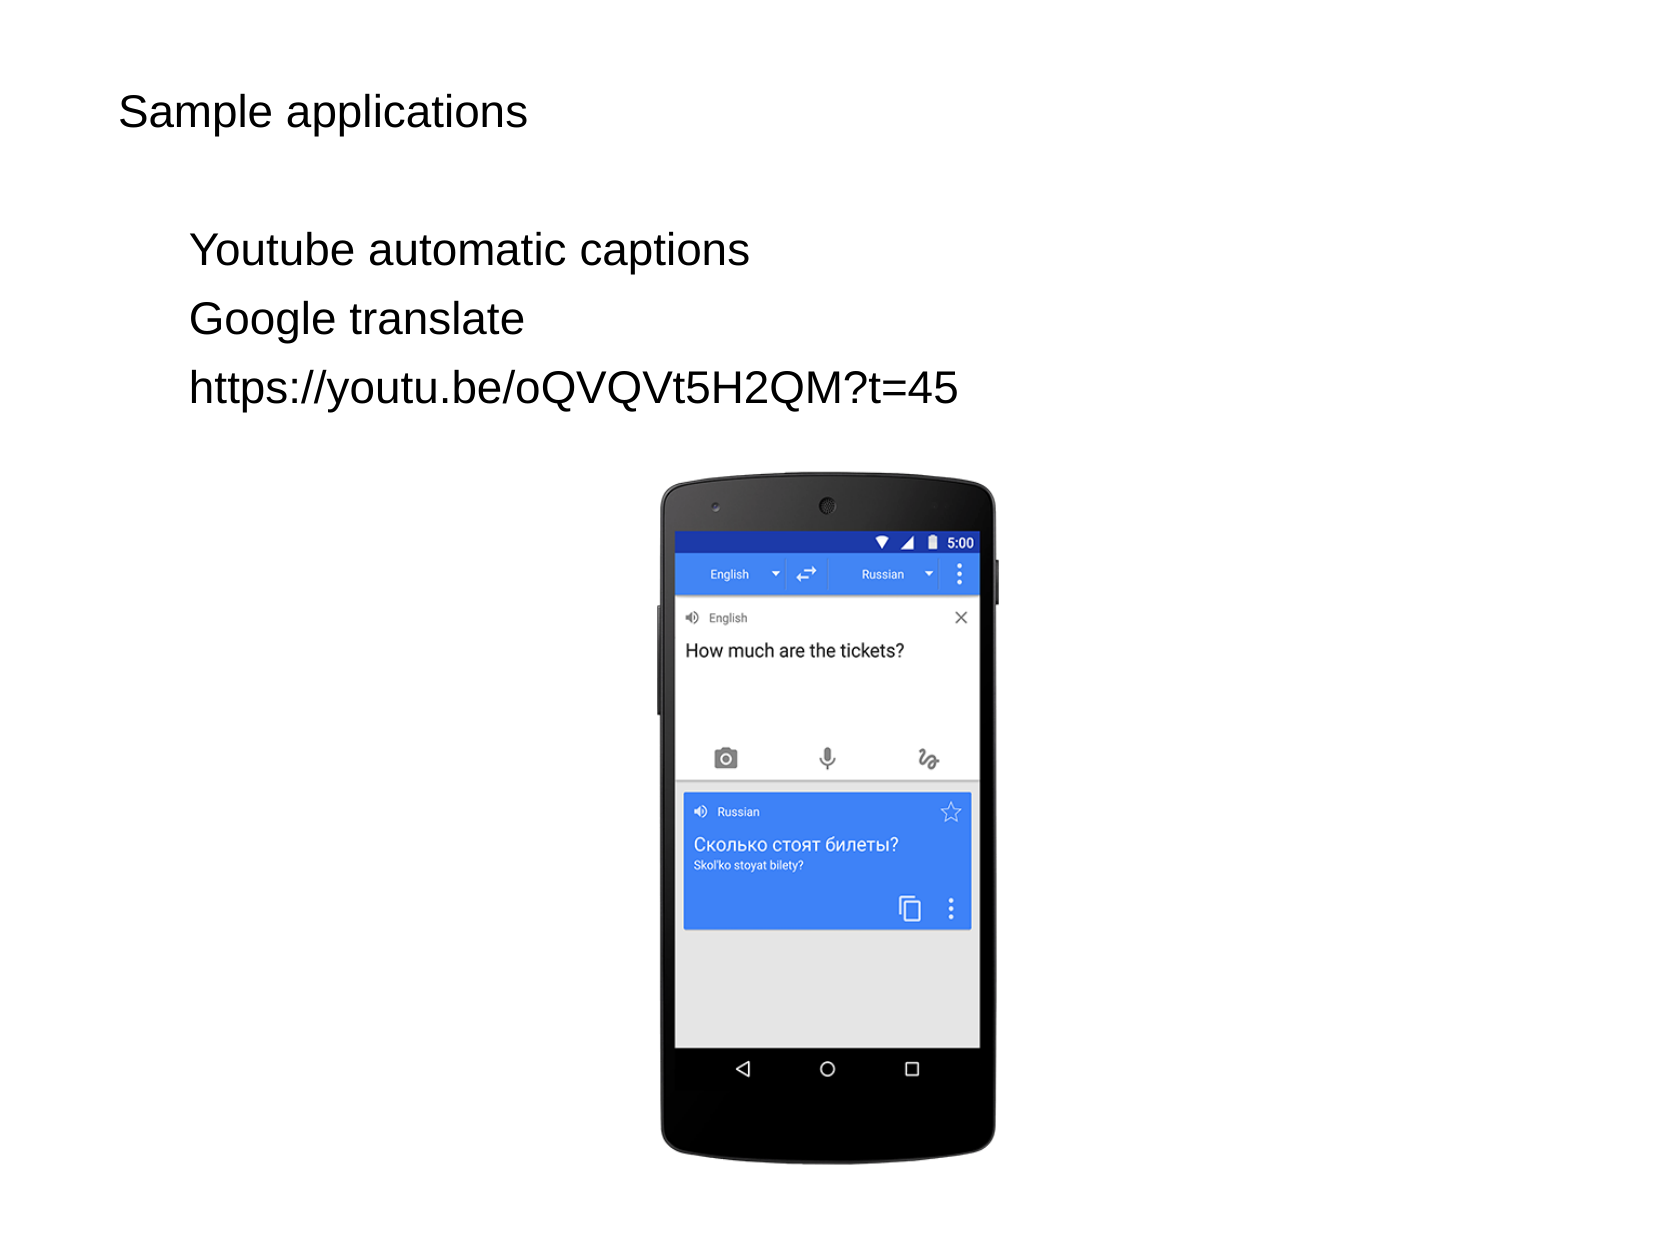

# Sample applications
Youtube automatic captions
Google translate
https://youtu.be/oQVQVt5H2QM?t=45